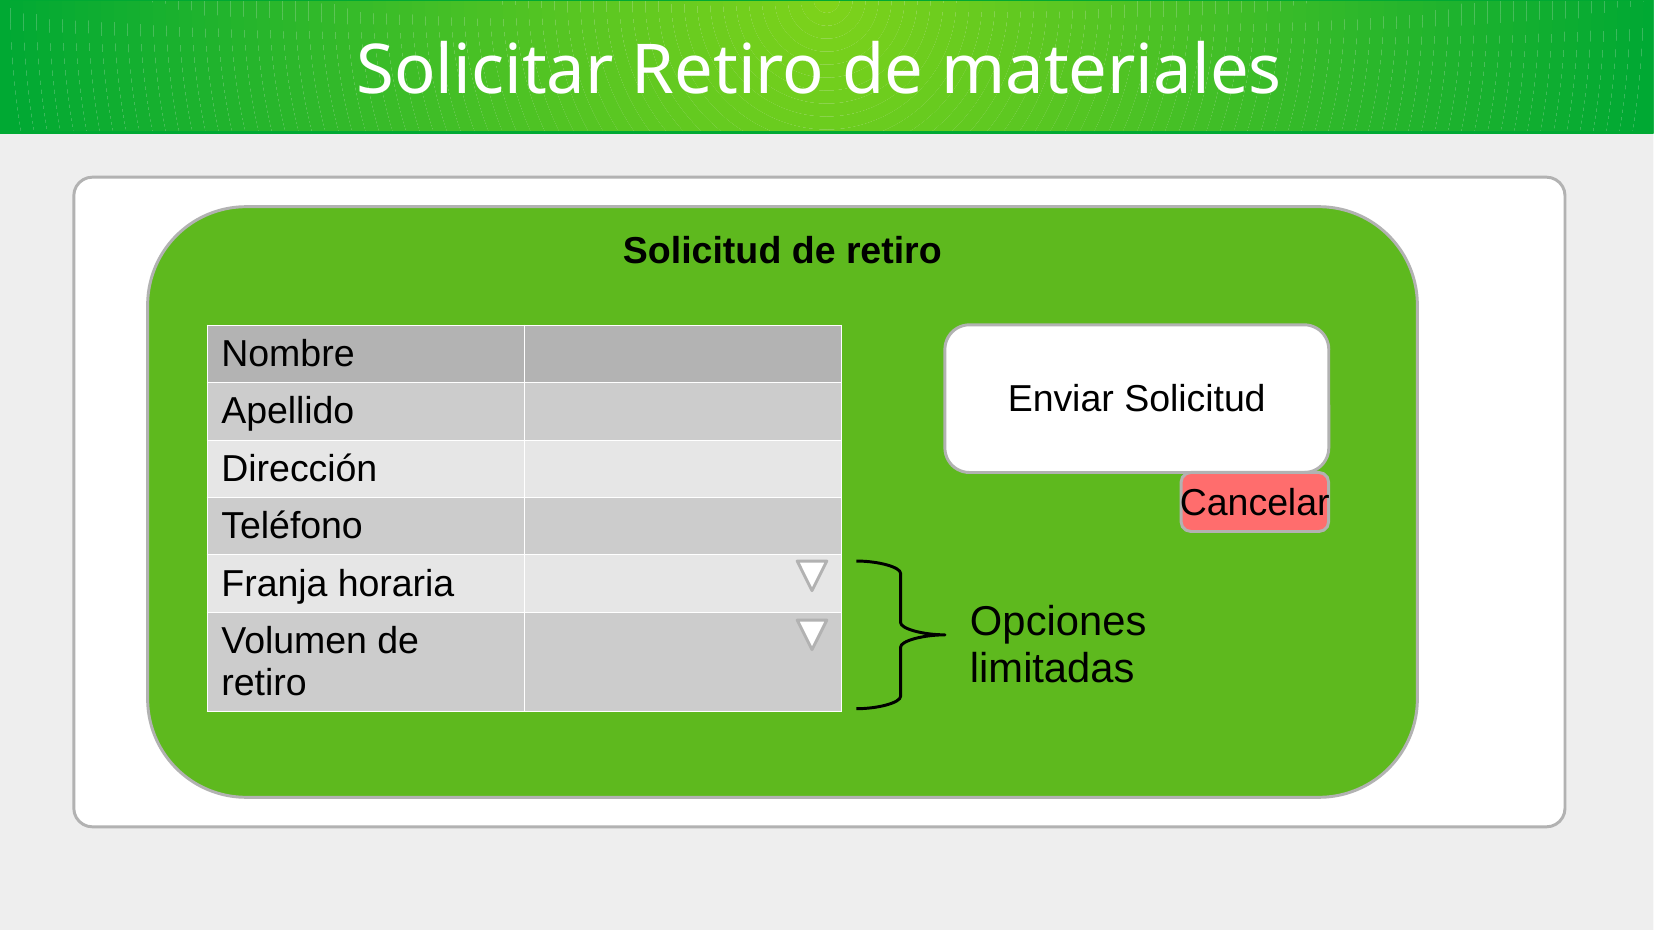

# Solicitar Retiro de materiales
Solicitud de retiro
| Nombre | |
| --- | --- |
| Apellido | |
| Dirección | |
| Teléfono | |
| Franja horaria | |
| Volumen de retiro | |
Enviar Solicitud
Cancelar
Opciones limitadas